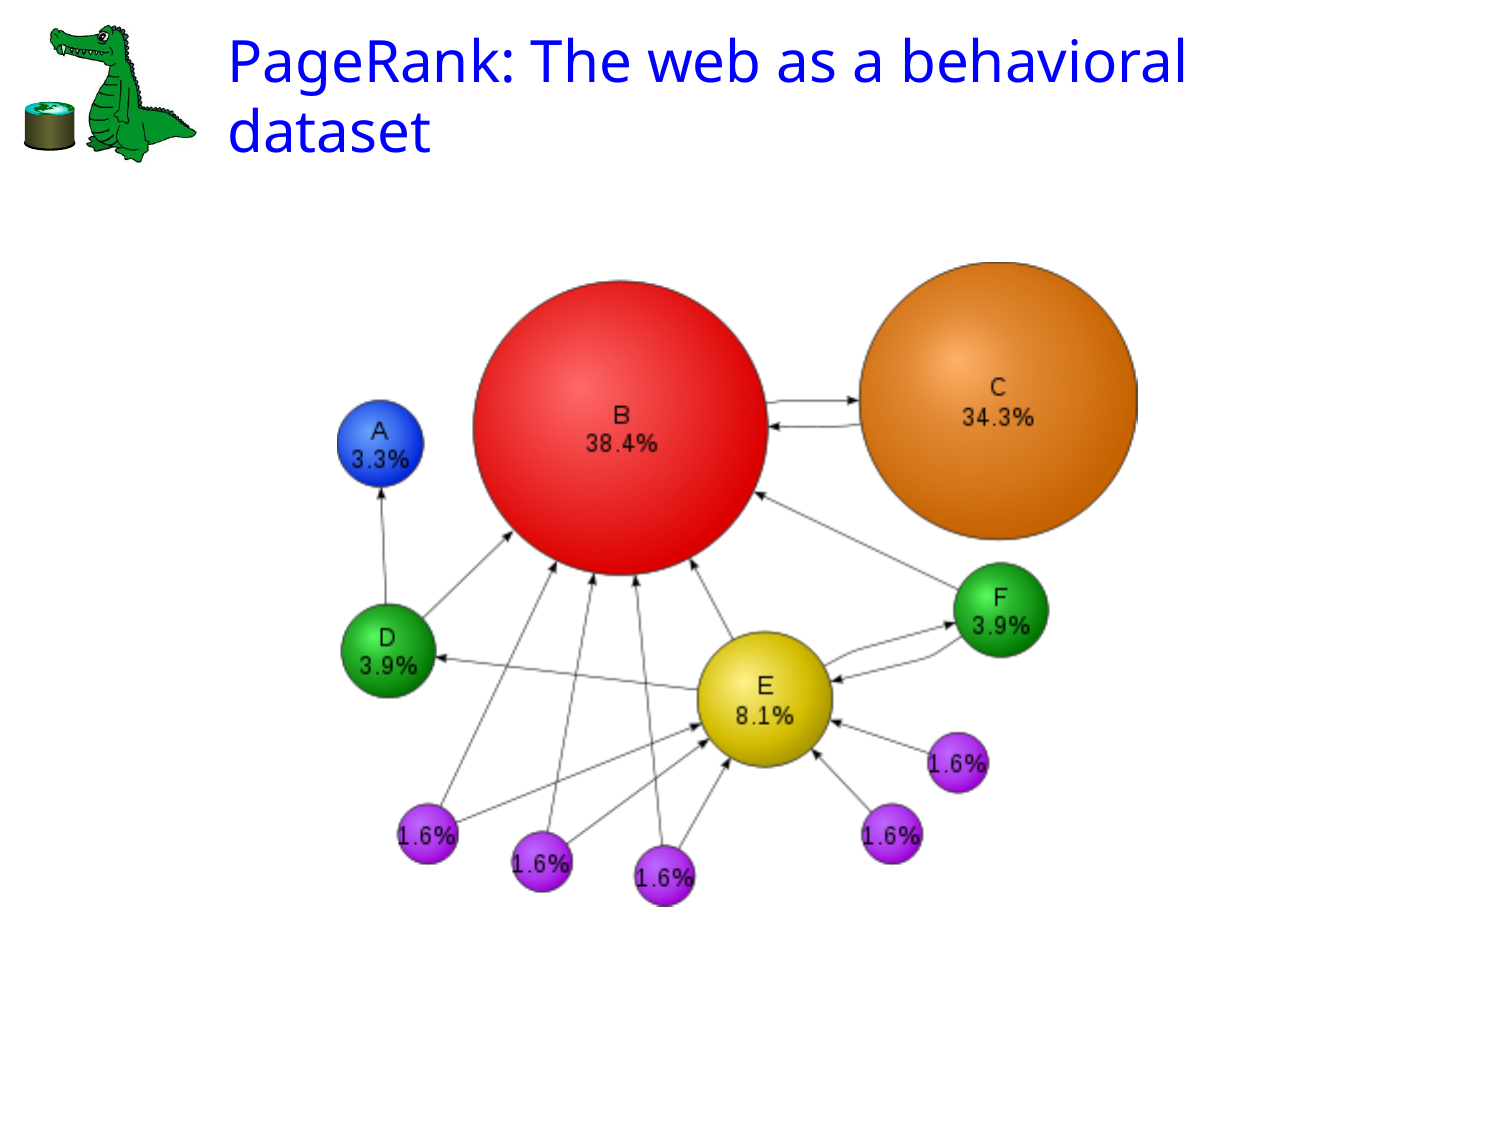

# PageRank: The web as a behavioral dataset